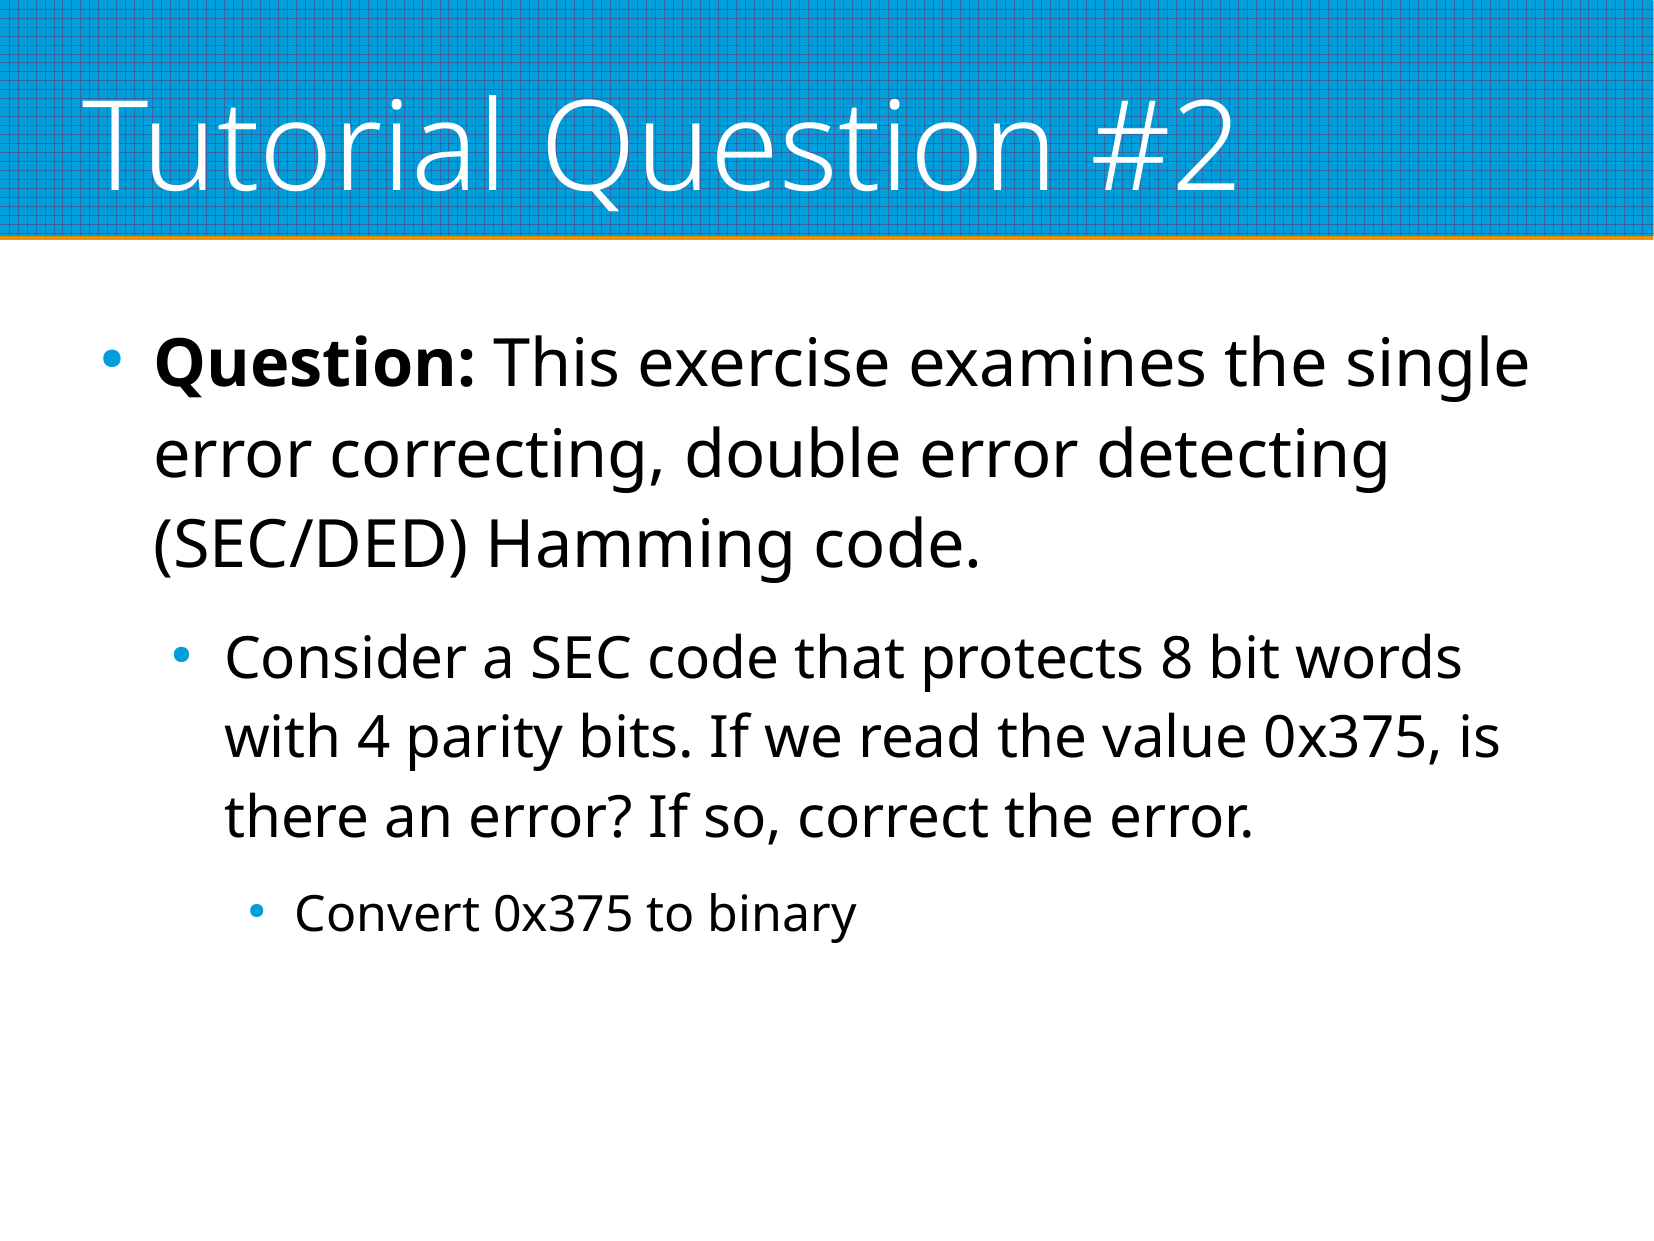

# Tutorial Question #2
Question: This exercise examines the single error correcting, double error detecting (SEC/DED) Hamming code.
Consider a SEC code that protects 8 bit words with 4 parity bits. If we read the value 0x375, is there an error? If so, correct the error.
Convert 0x375 to binary